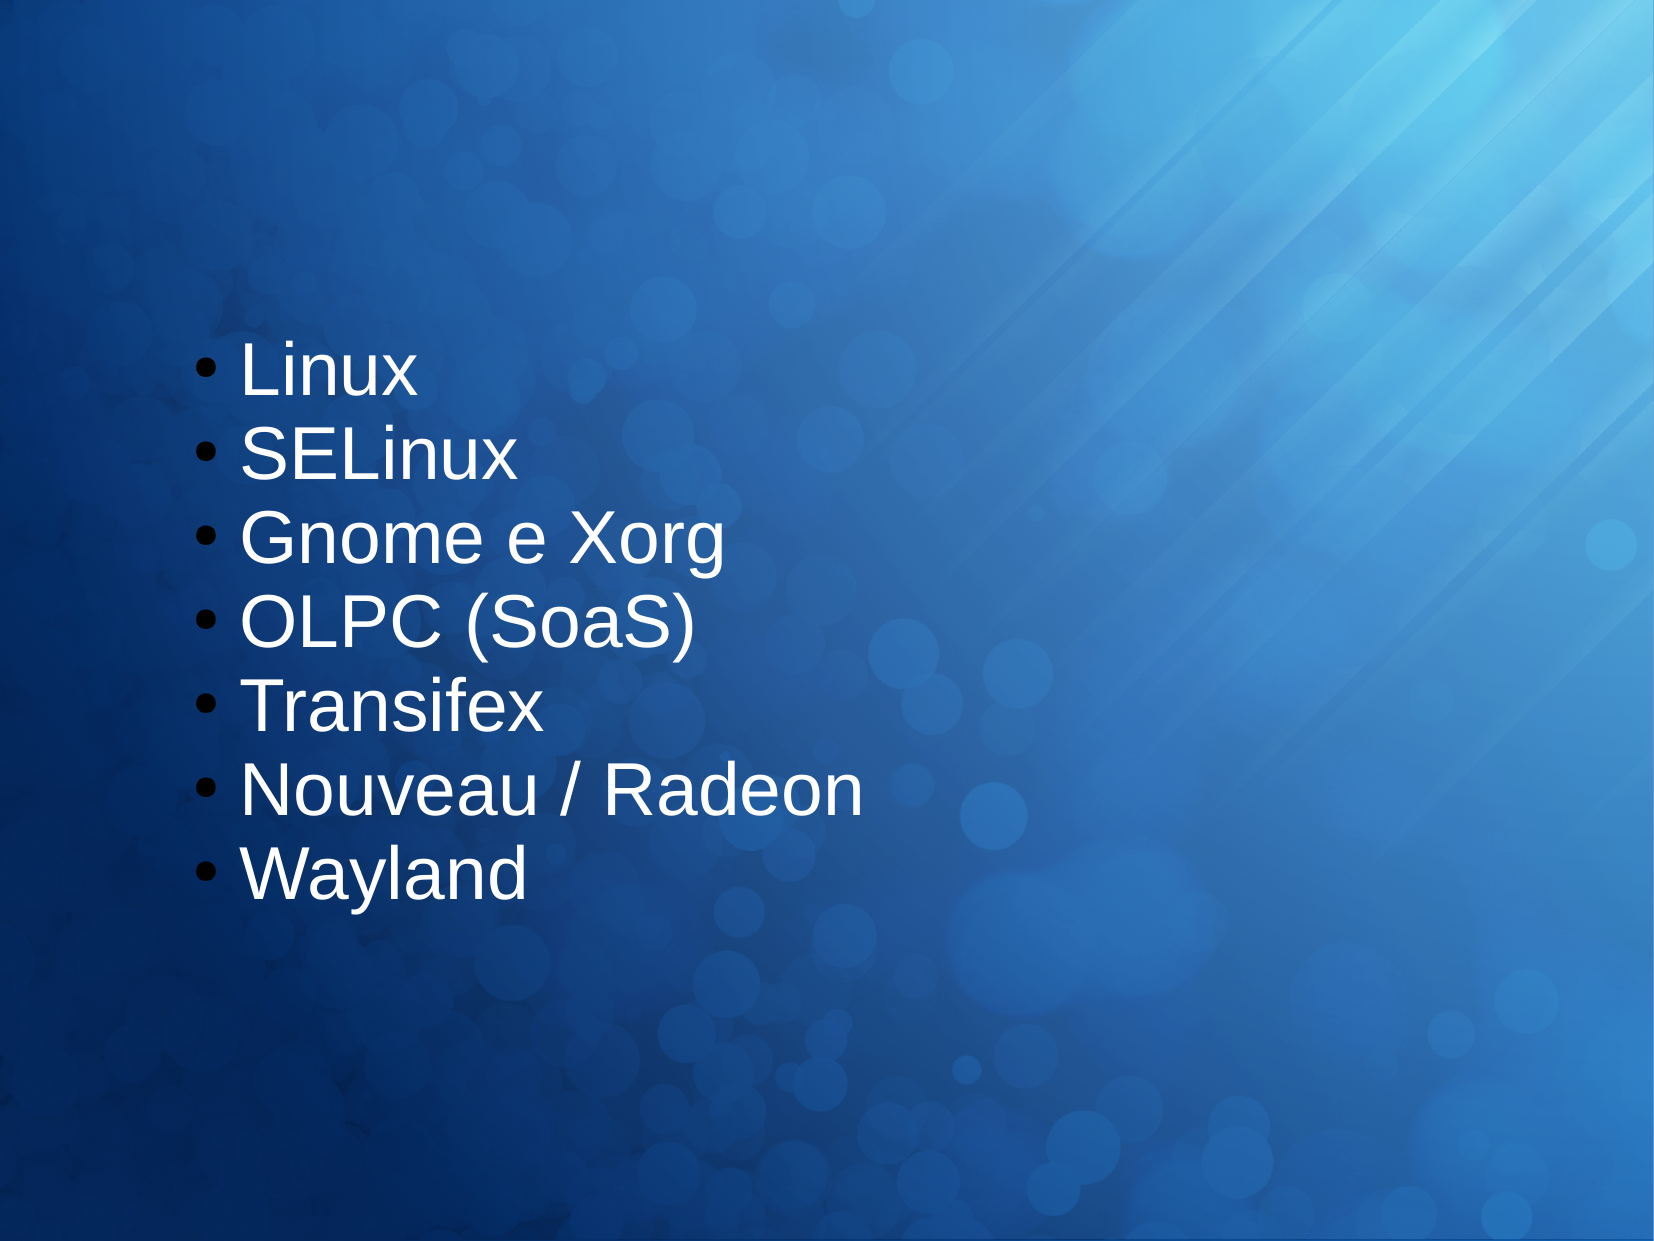

Linux
 SELinux
 Gnome e Xorg
 OLPC (SoaS)
 Transifex
 Nouveau / Radeon
 Wayland